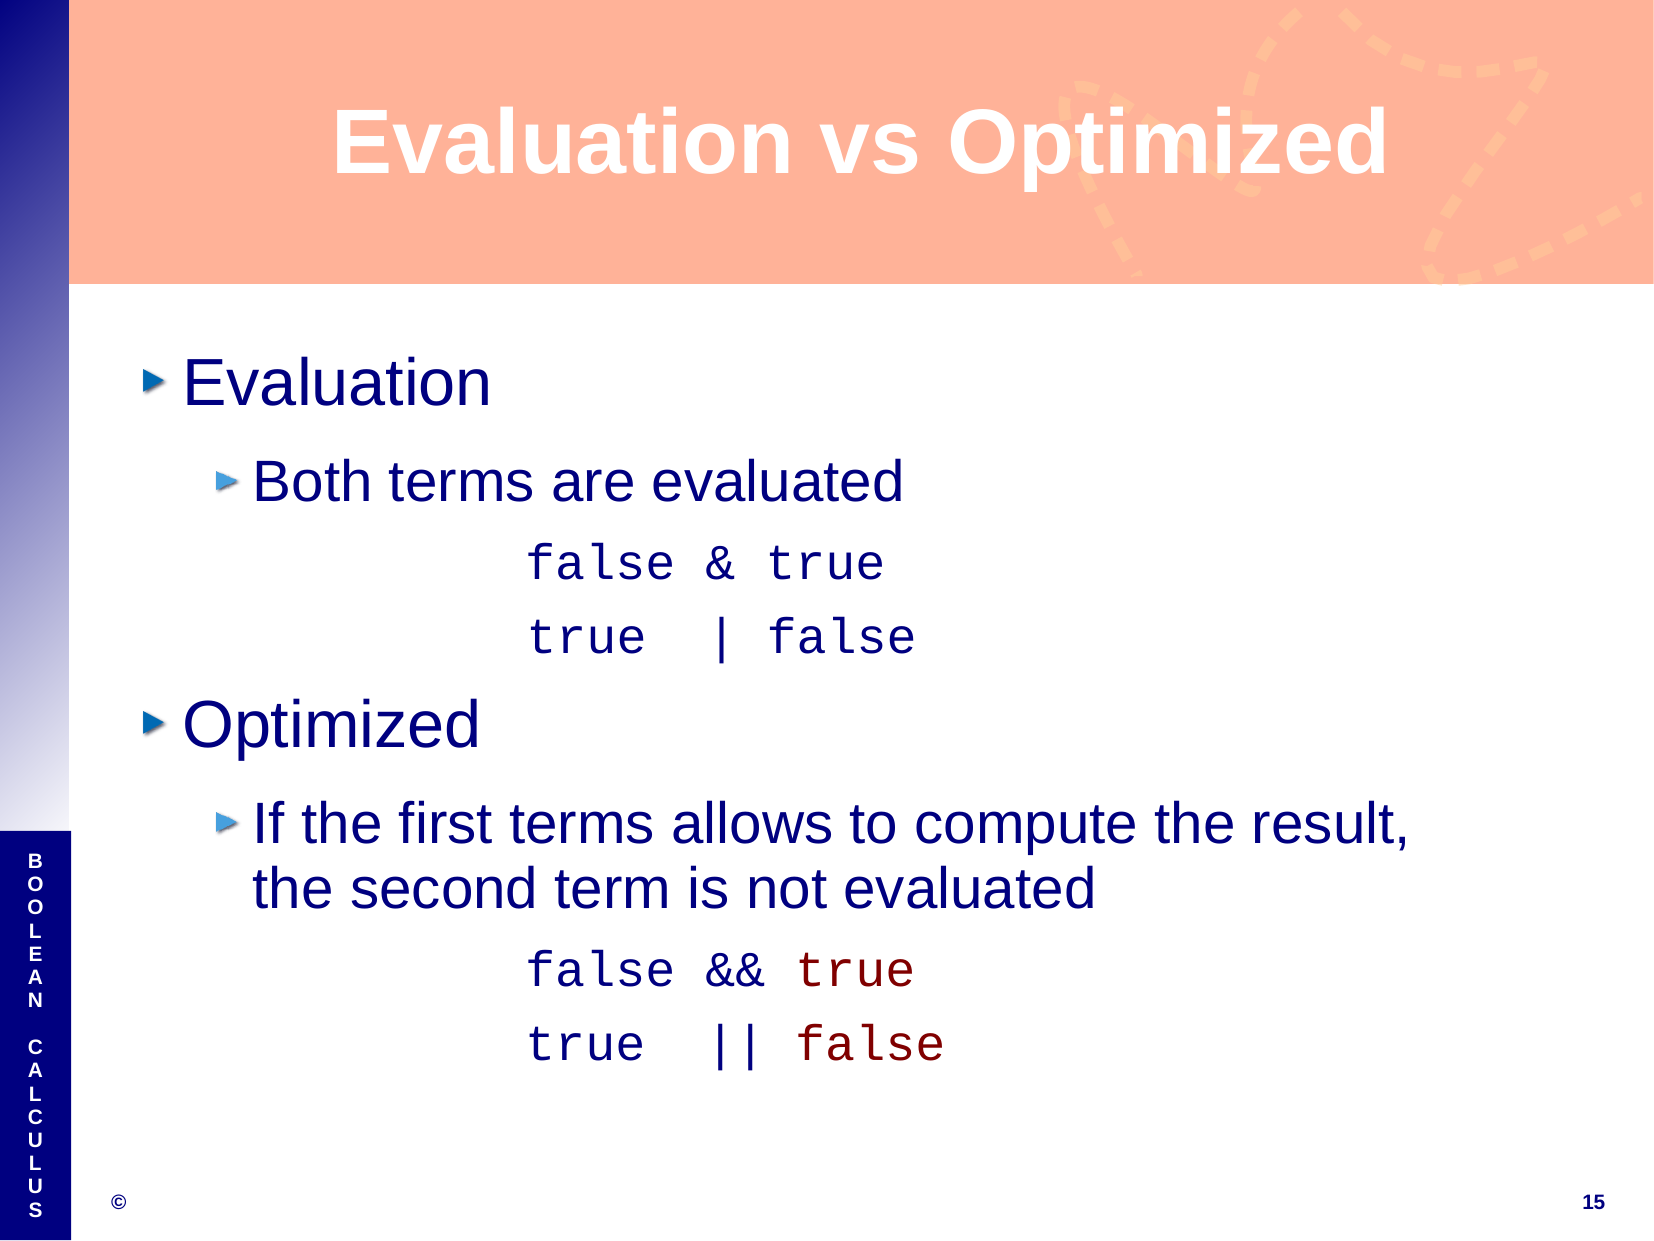

# Evaluation vs Optimized
Evaluation
Both terms are evaluated
false & true
true | false
Optimized
If the first terms allows to compute the result,
the second term is not evaluated
false && true
true || false
B
O
O
L
E
A
N
C
A
L
C
U
L
U
S